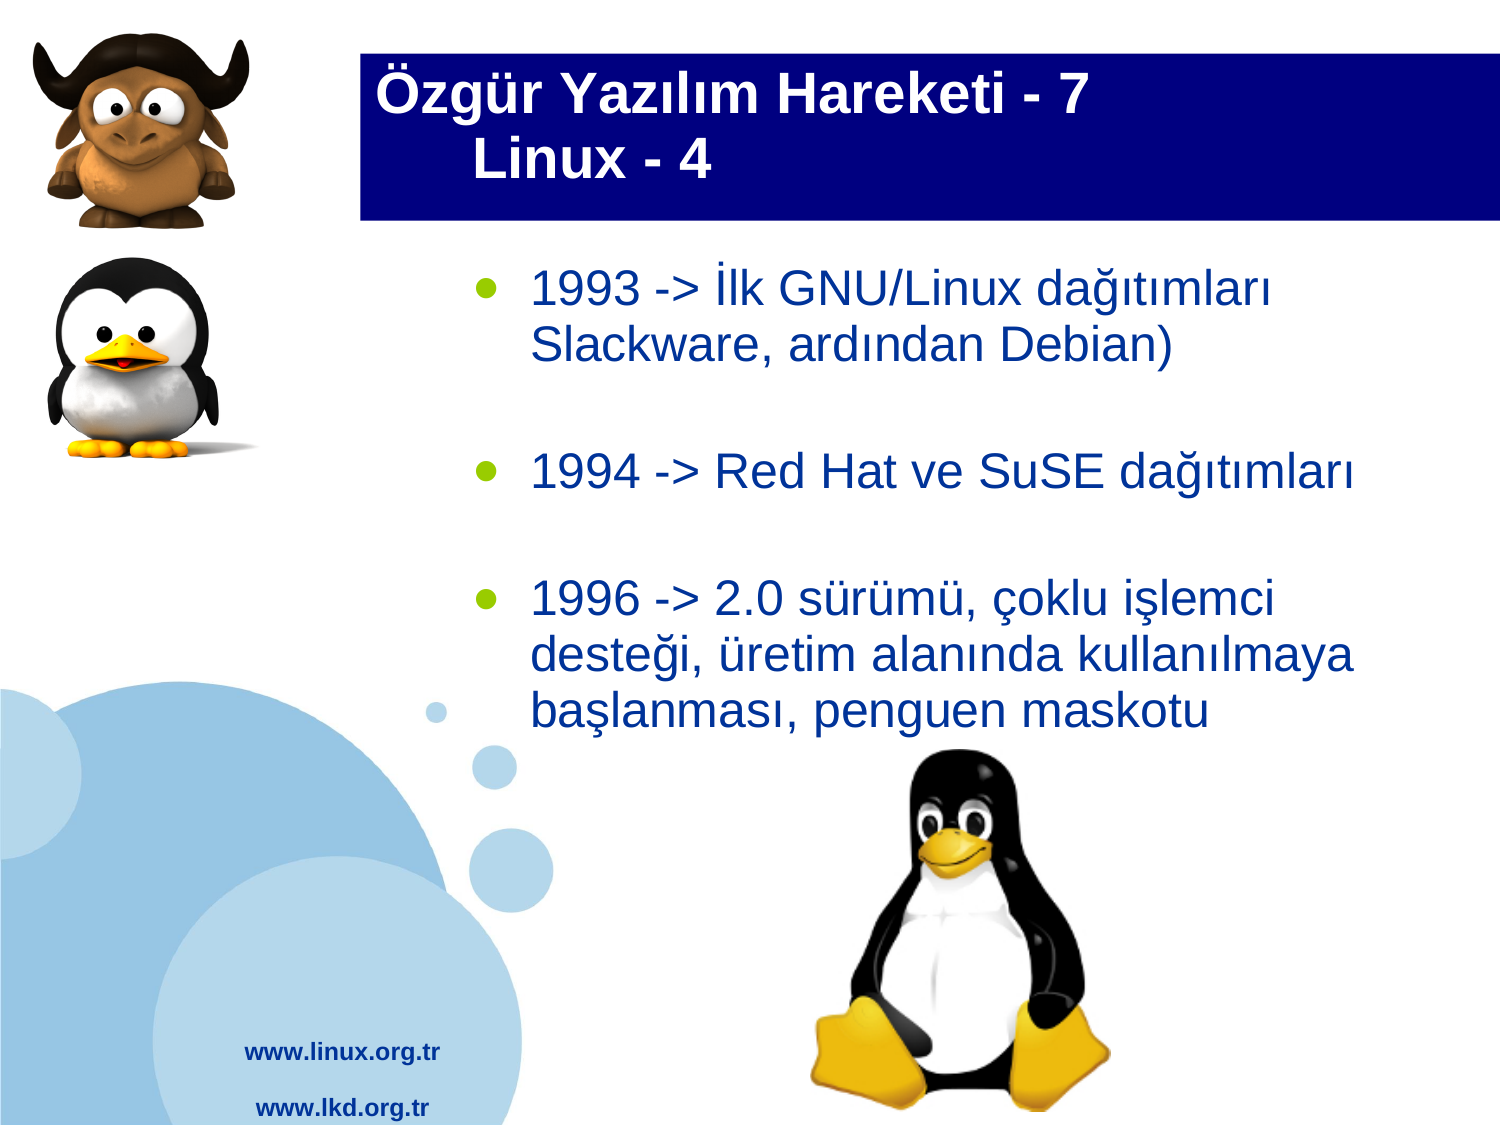

Özgür Yazılım Hareketi - 7
 Linux - 4
# 1993 -> İlk GNU/Linux dağıtımları Slackware, ardından Debian)
1994 -> Red Hat ve SuSE dağıtımları
1996 -> 2.0 sürümü, çoklu işlemci desteği, üretim alanında kullanılmaya başlanması, penguen maskotu